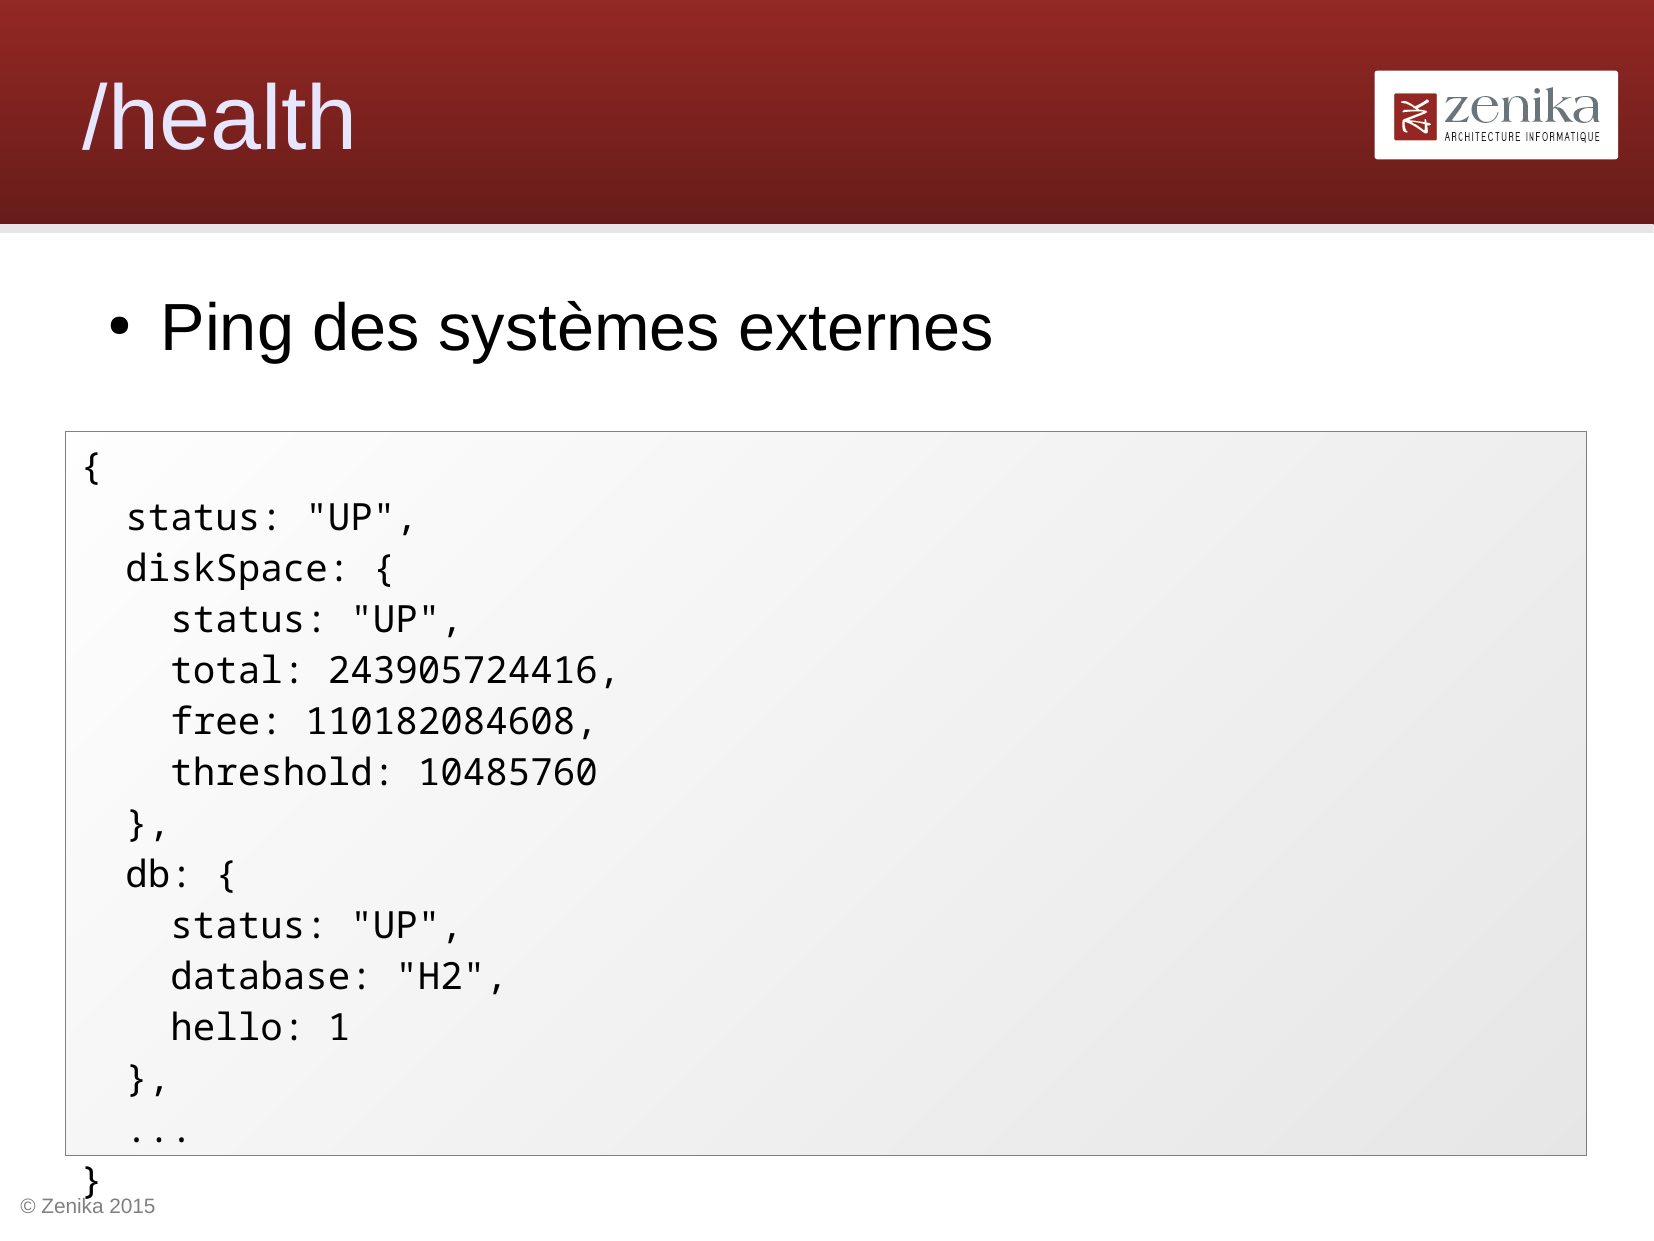

# /health
Ping des systèmes externes
{
 status: "UP",
 diskSpace: {
 status: "UP",
 total: 243905724416,
 free: 110182084608,
 threshold: 10485760
 },
 db: {
 status: "UP",
 database: "H2",
 hello: 1
 },
 ...
}